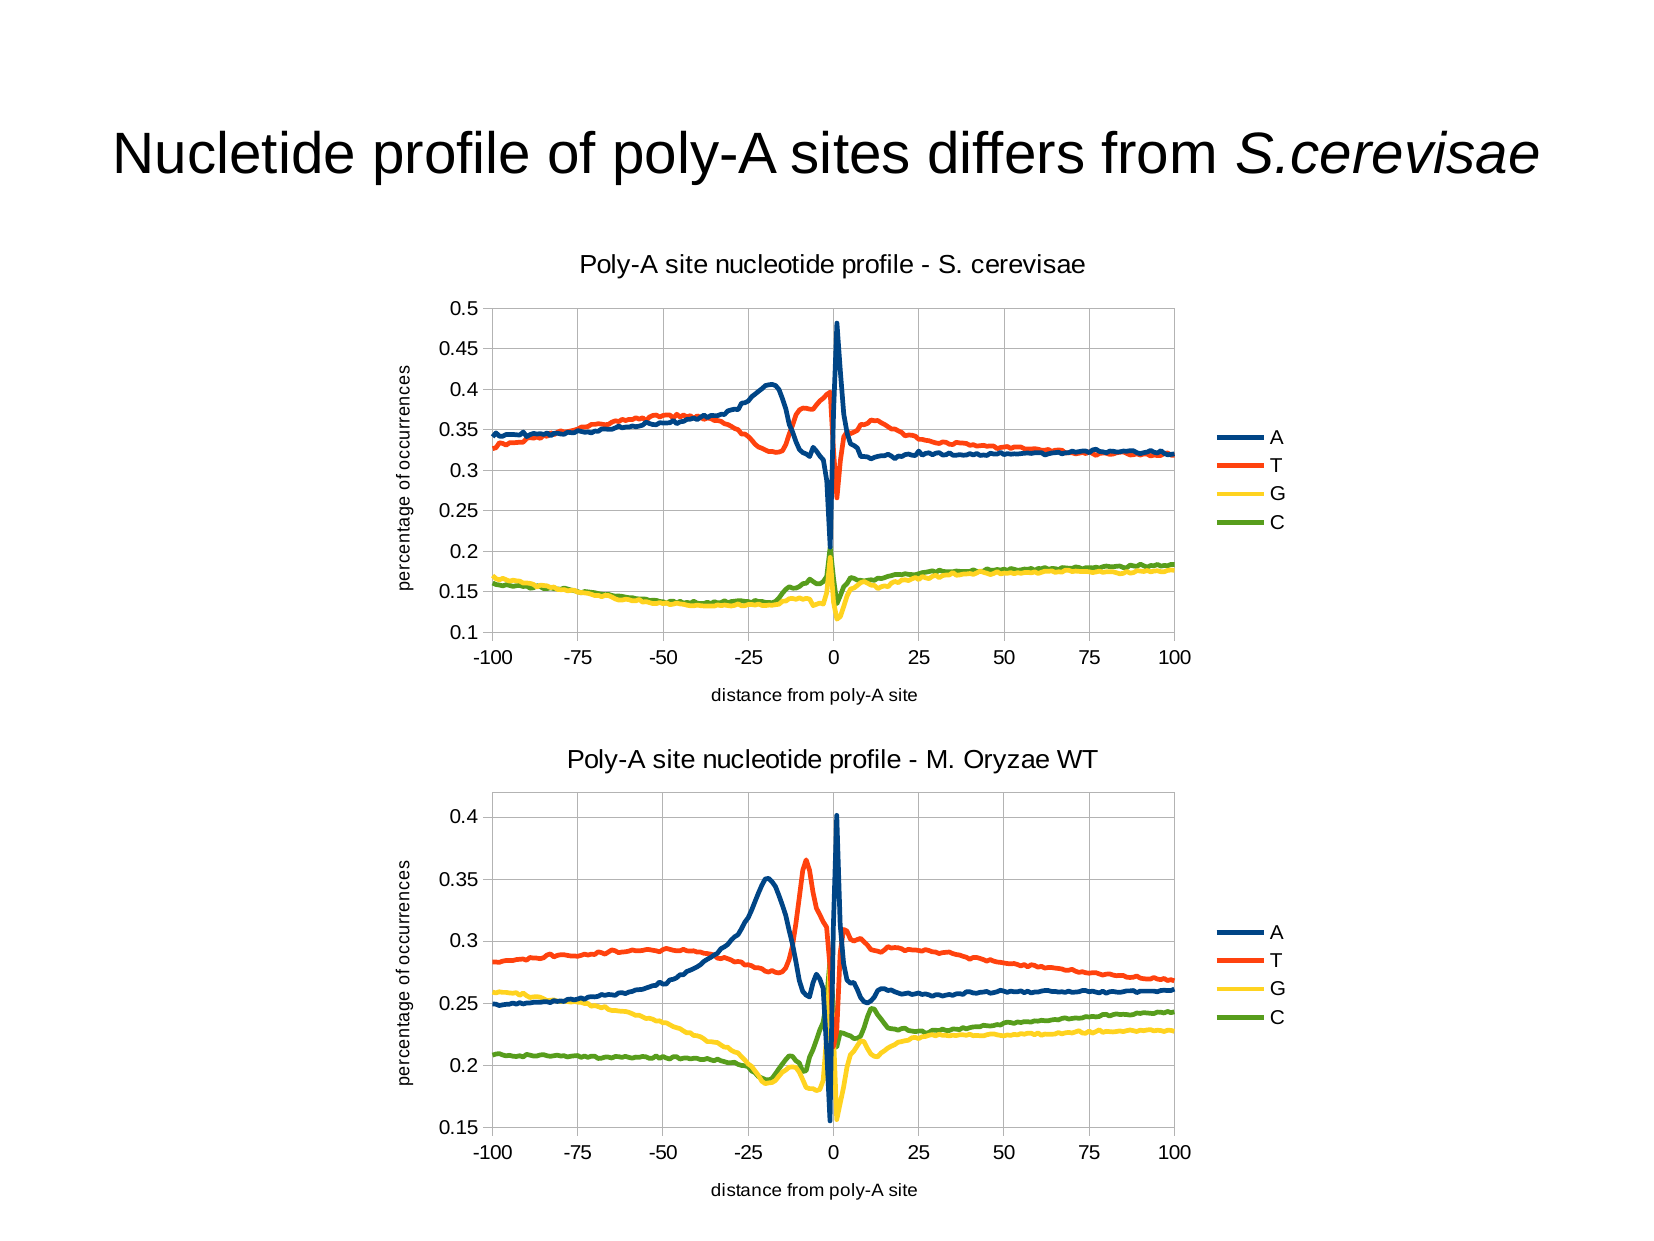

# Nucletide profile of poly-A sites differs from S.cerevisae
### Chart: Poly-A site nucleotide profile - S. cerevisae
| Category | A | T | G | C |
|---|---|---|---|---|
### Chart: Poly-A site nucleotide profile - M. Oryzae WT
| Category | A | T | G | C |
|---|---|---|---|---|